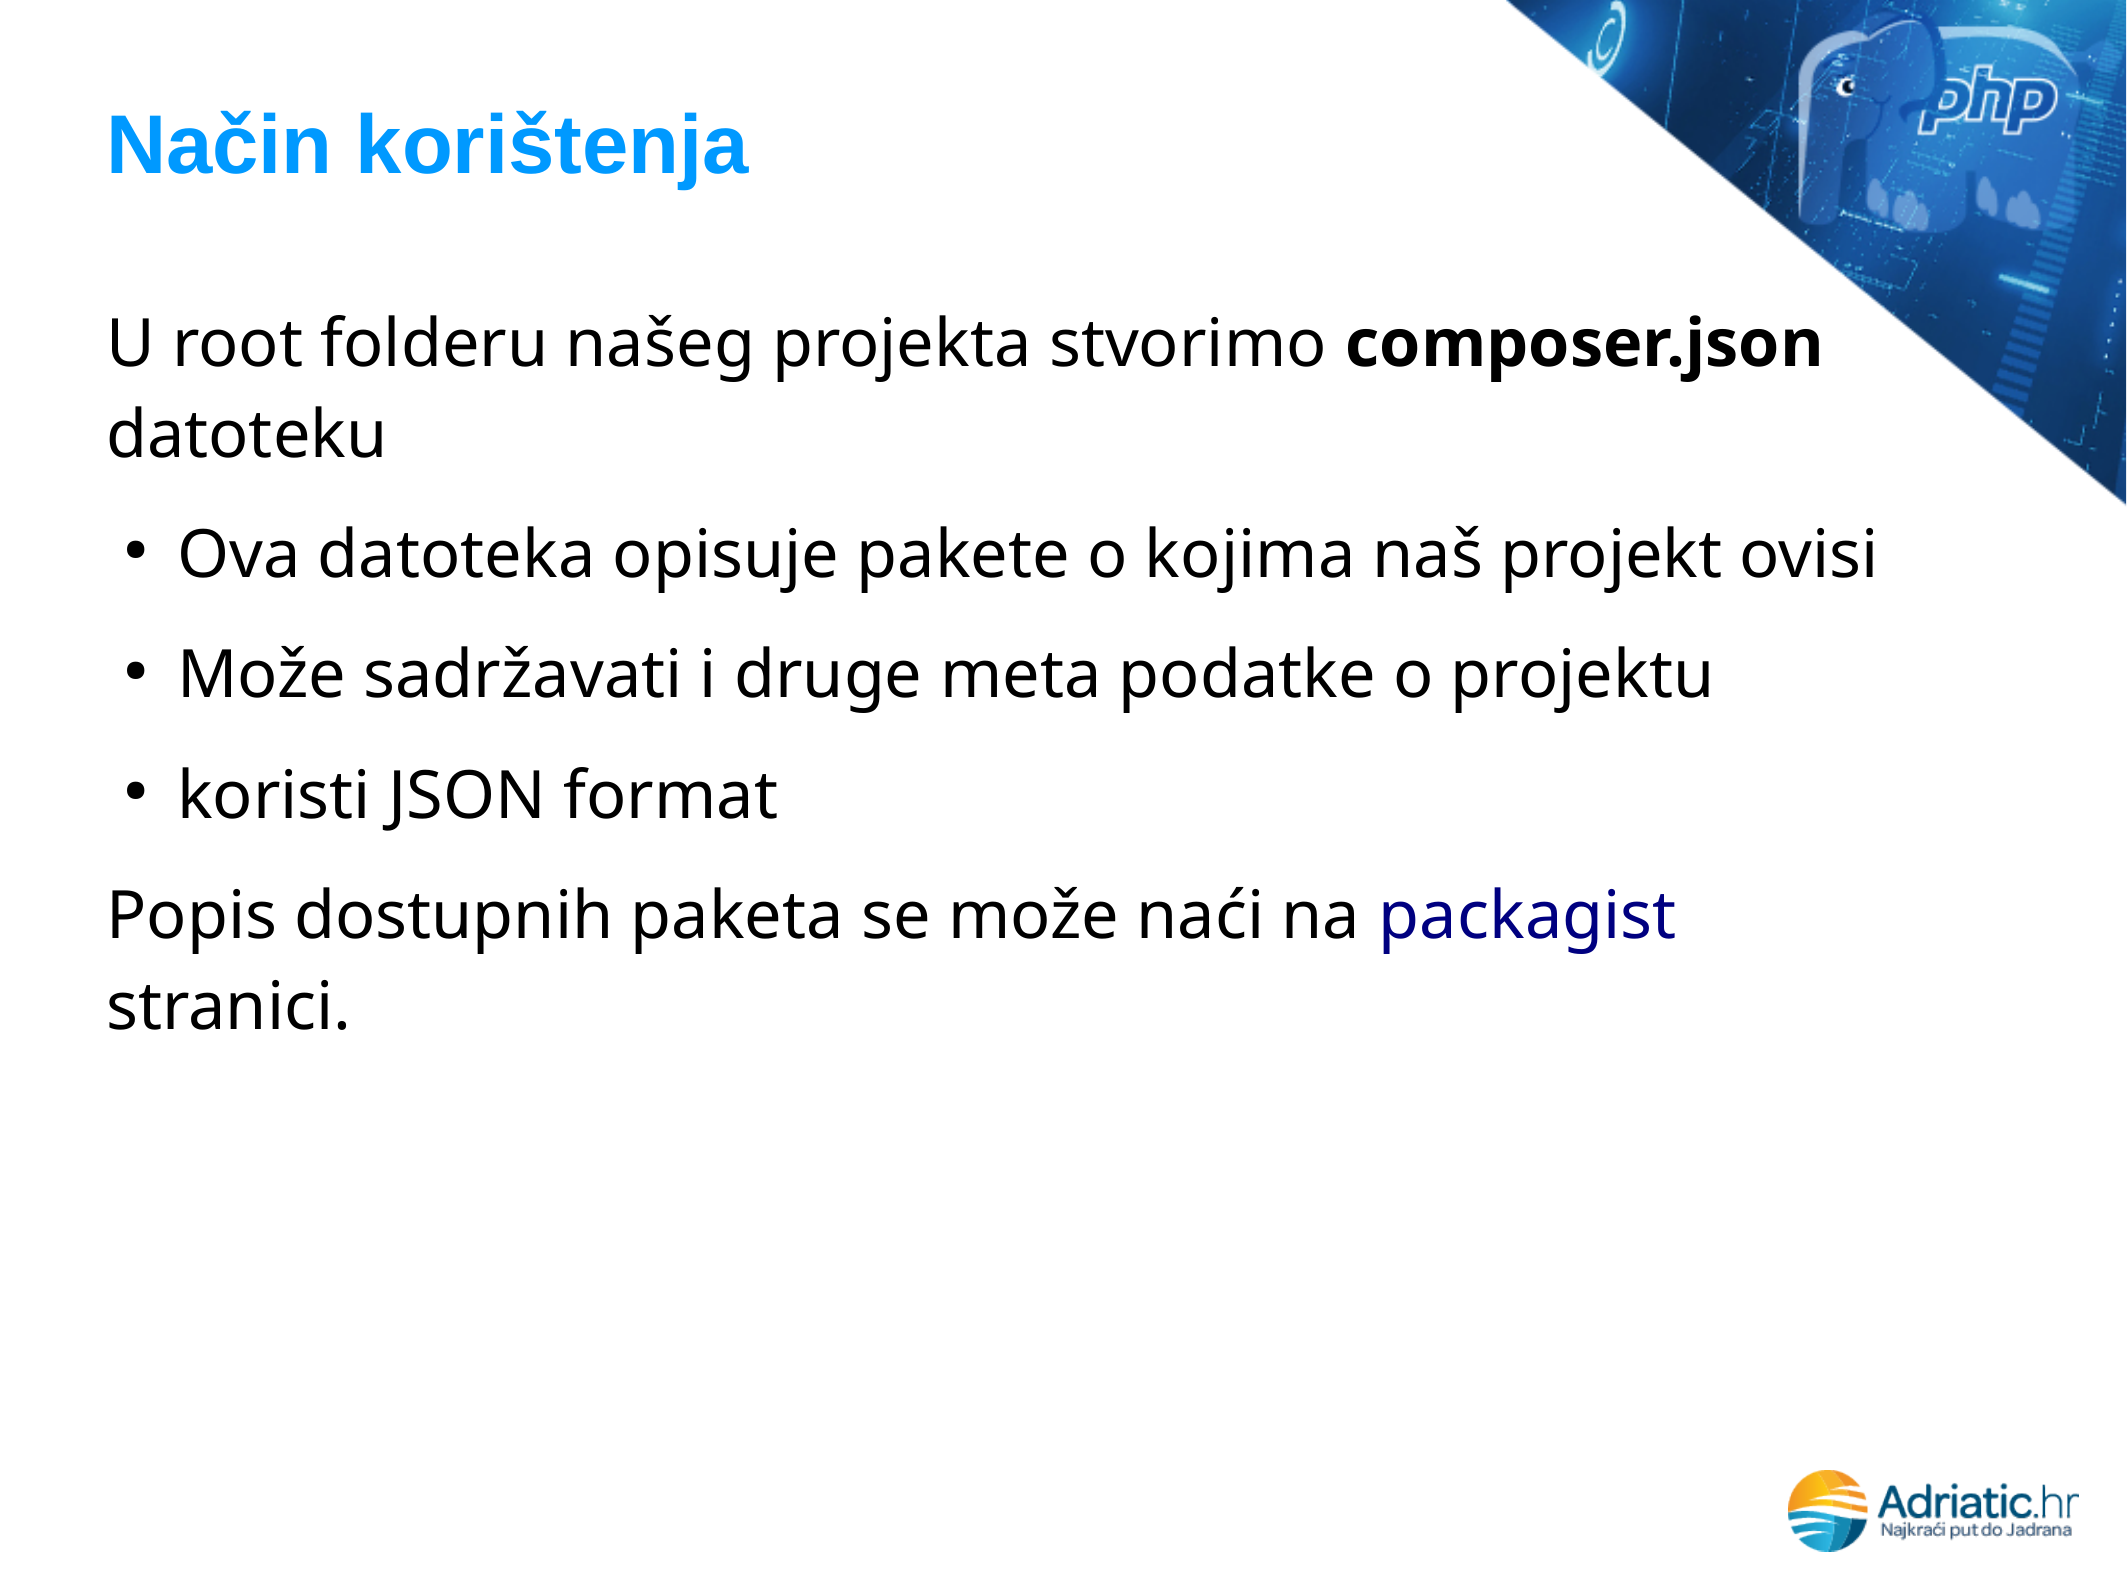

# Način korištenja
U root folderu našeg projekta stvorimo composer.json datoteku
Ova datoteka opisuje pakete o kojima naš projekt ovisi
Može sadržavati i druge meta podatke o projektu
koristi JSON format
Popis dostupnih paketa se može naći na packagist stranici.